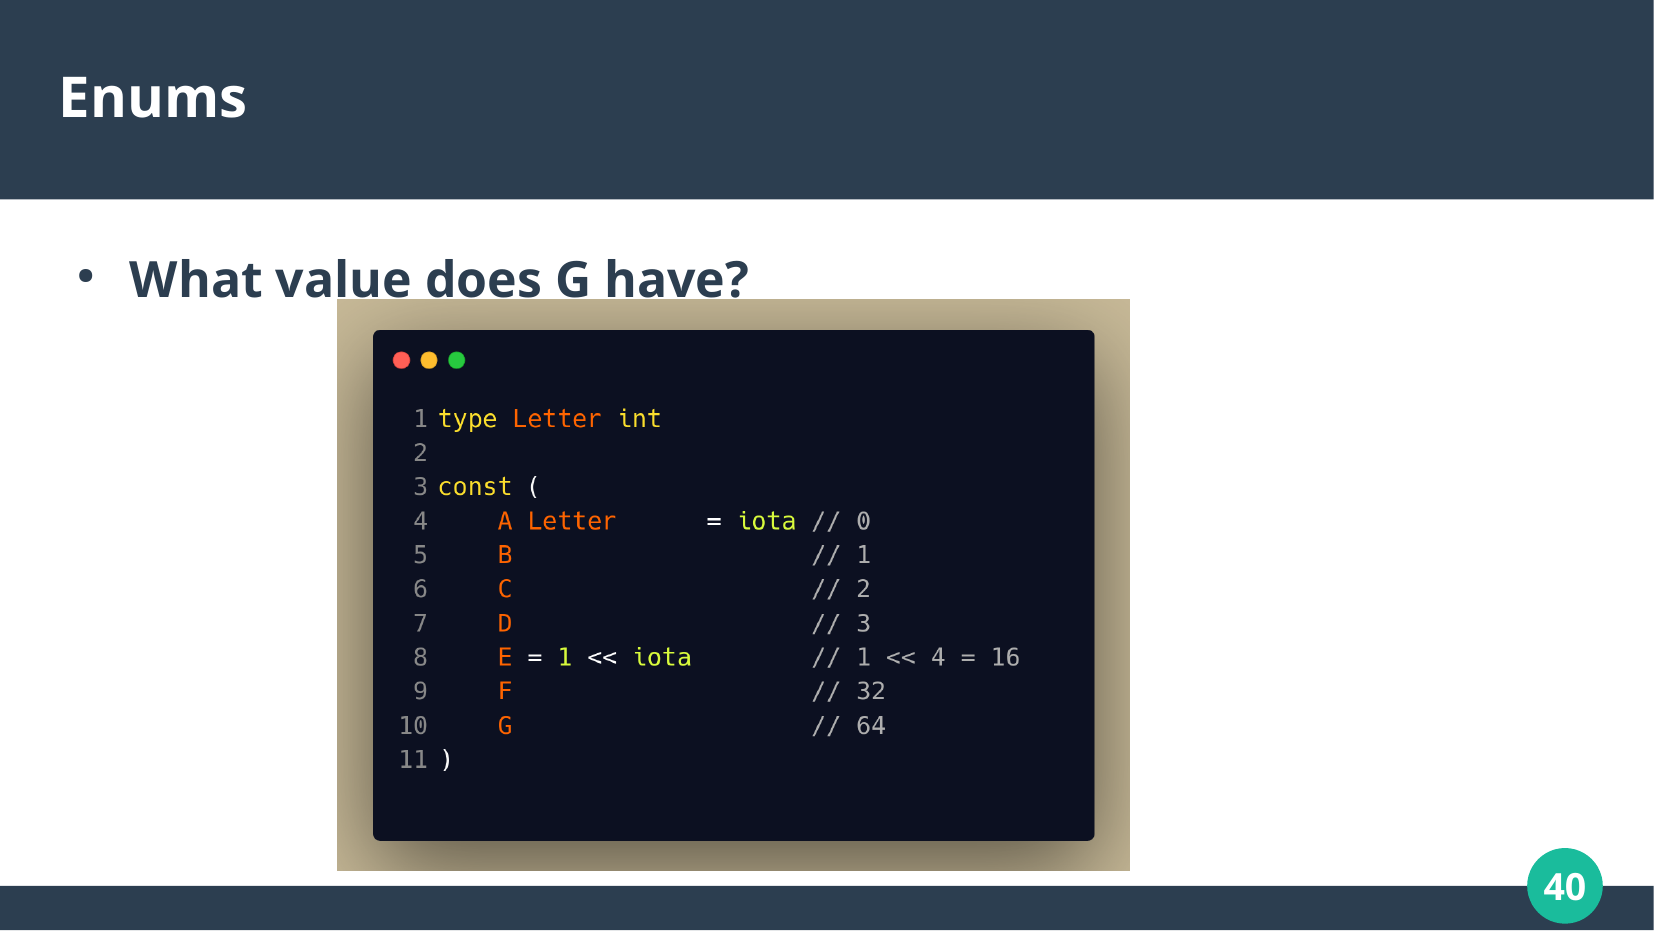

# Enums
What value does G have?